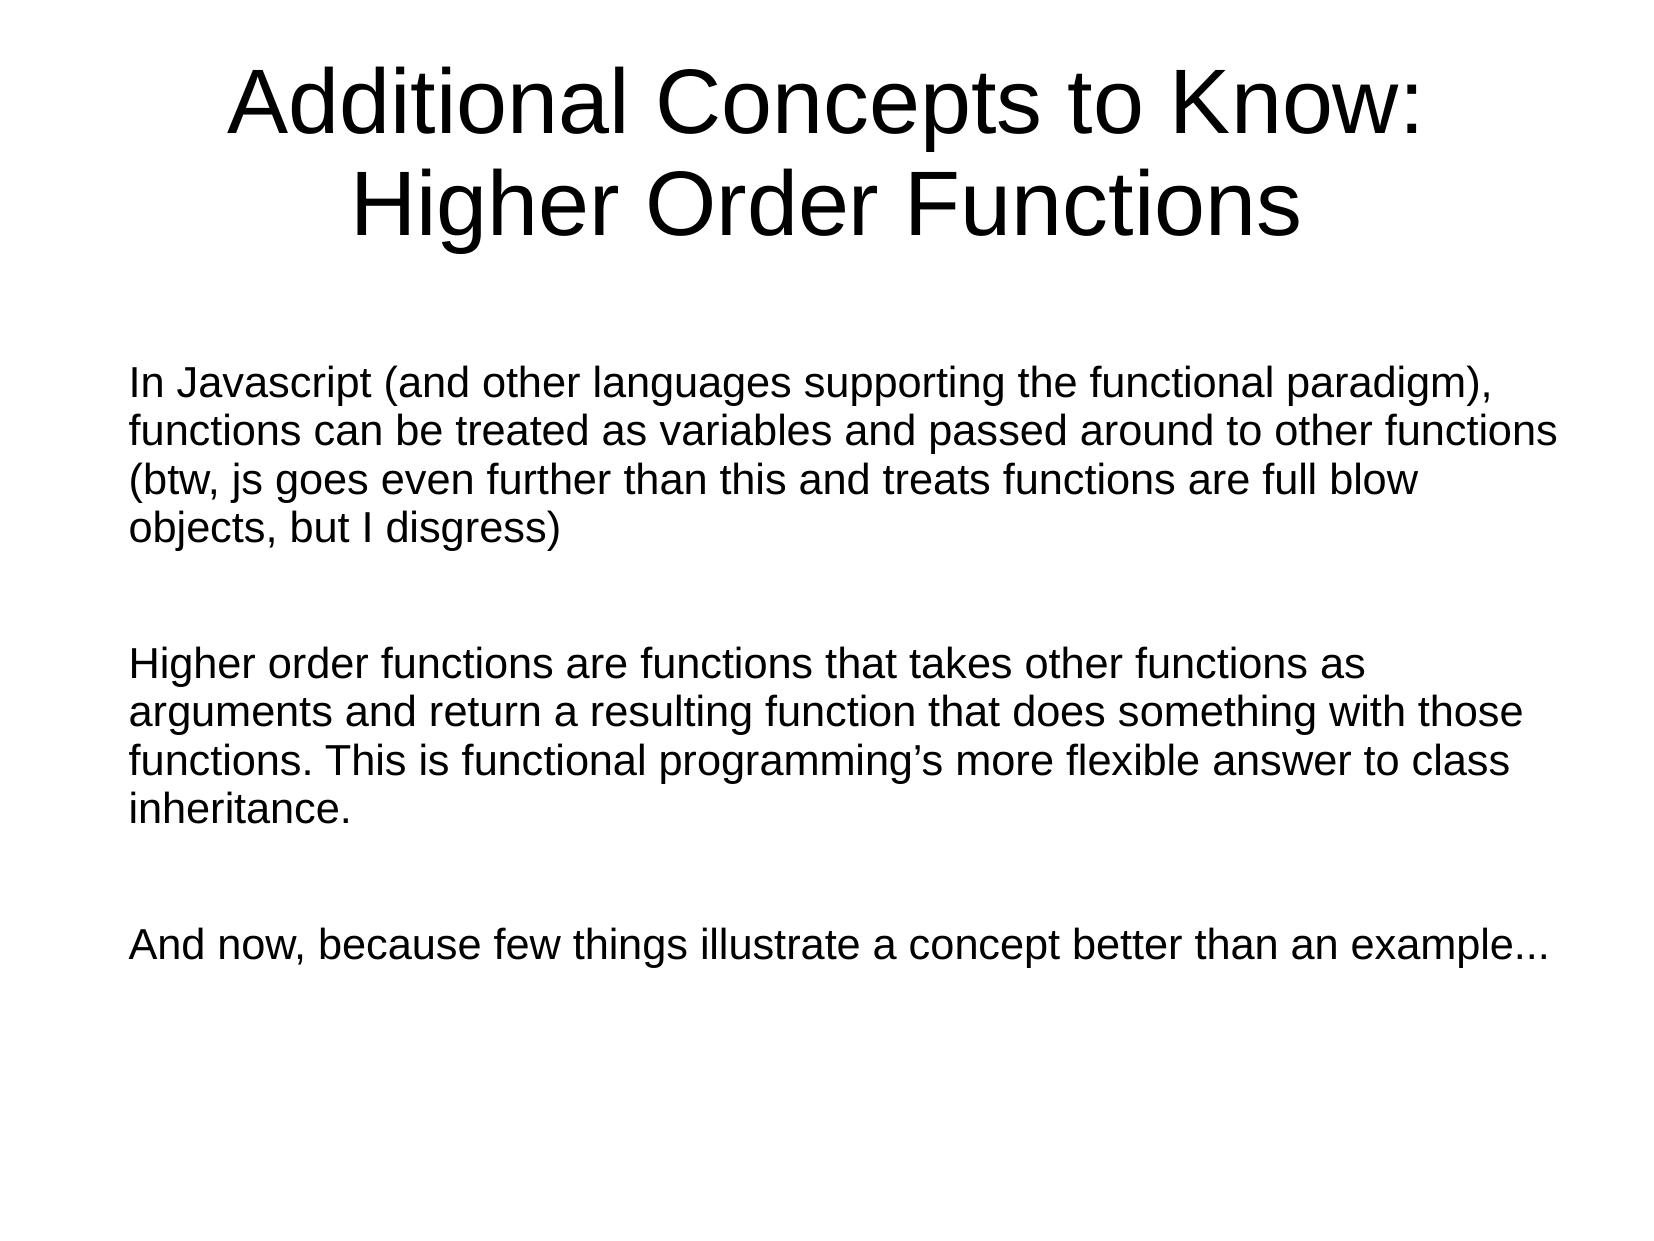

# Additional Concepts to Know: Higher Order Functions
In Javascript (and other languages supporting the functional paradigm), functions can be treated as variables and passed around to other functions (btw, js goes even further than this and treats functions are full blow objects, but I disgress)
Higher order functions are functions that takes other functions as arguments and return a resulting function that does something with those functions. This is functional programming’s more flexible answer to class inheritance.
And now, because few things illustrate a concept better than an example...